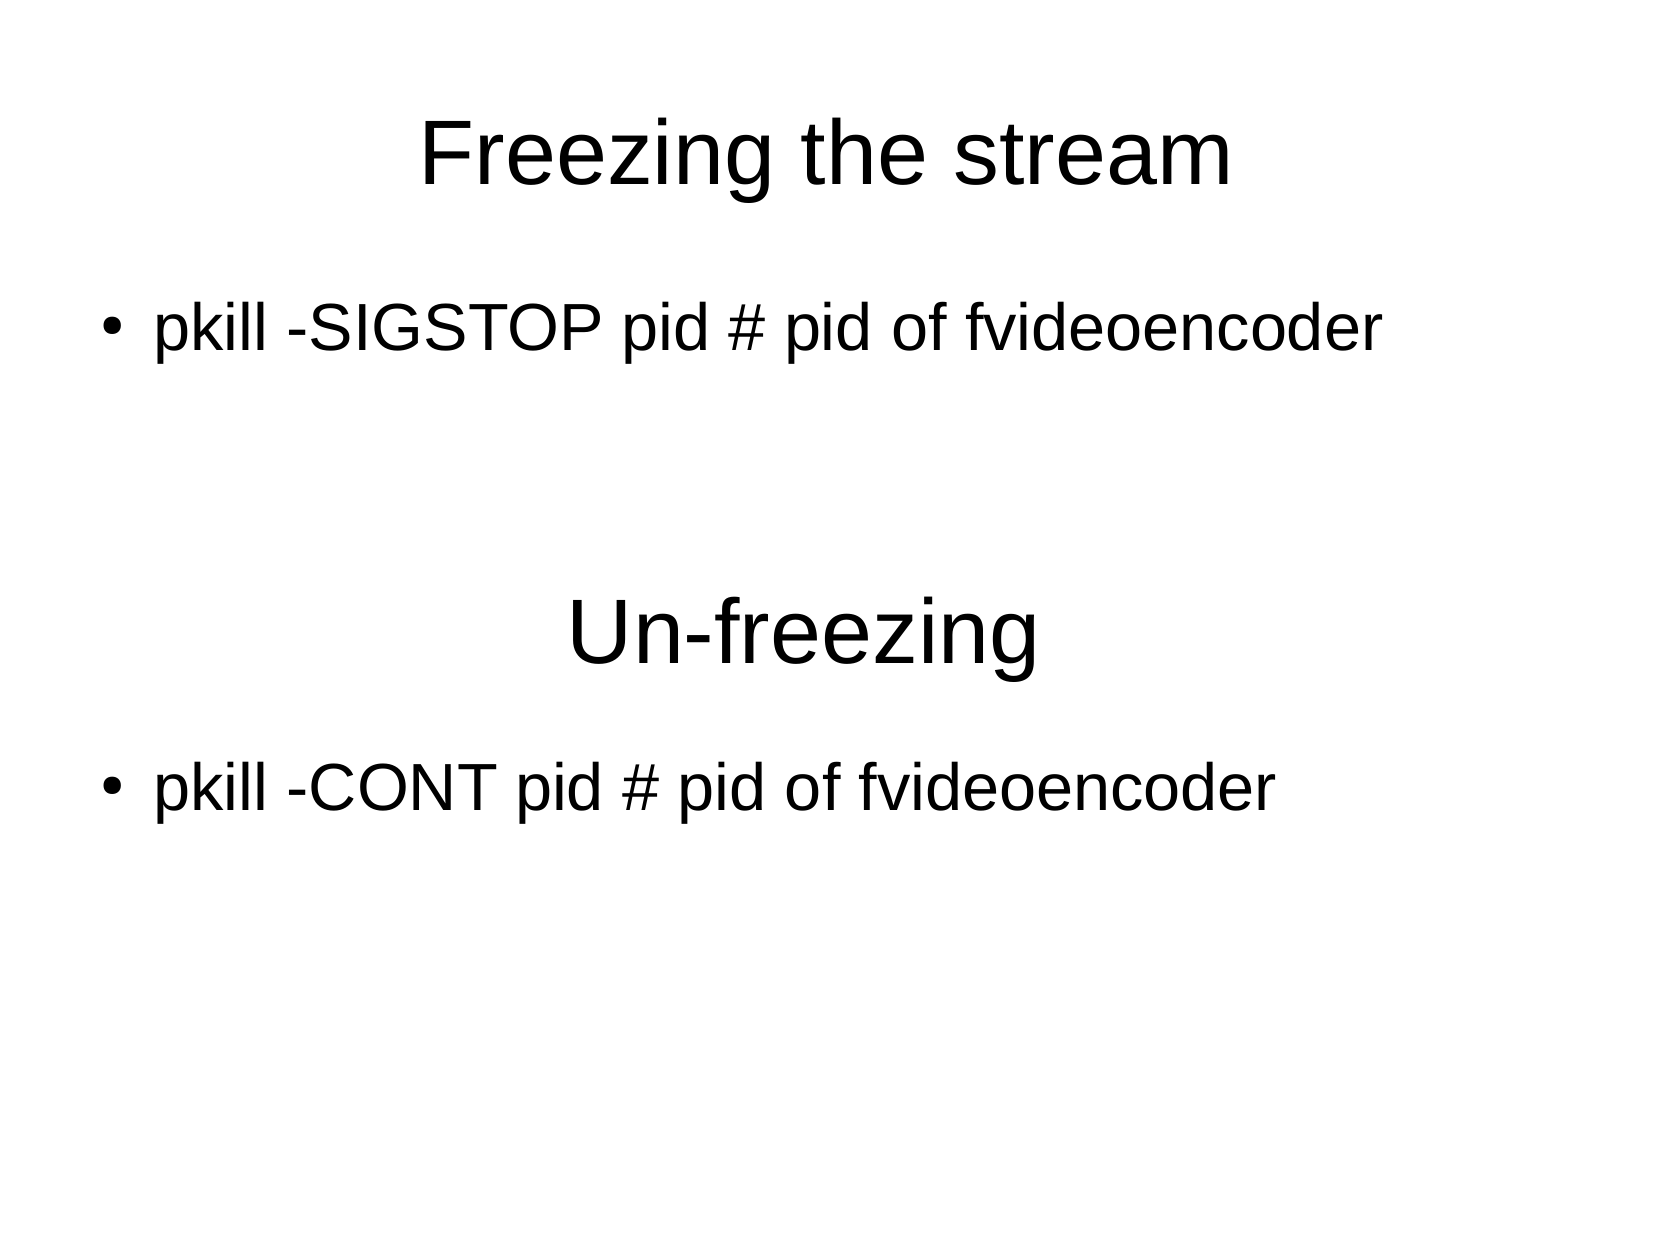

# Freezing the stream
pkill -SIGSTOP pid # pid of fvideoencoder
Un-freezing
pkill -CONT pid # pid of fvideoencoder